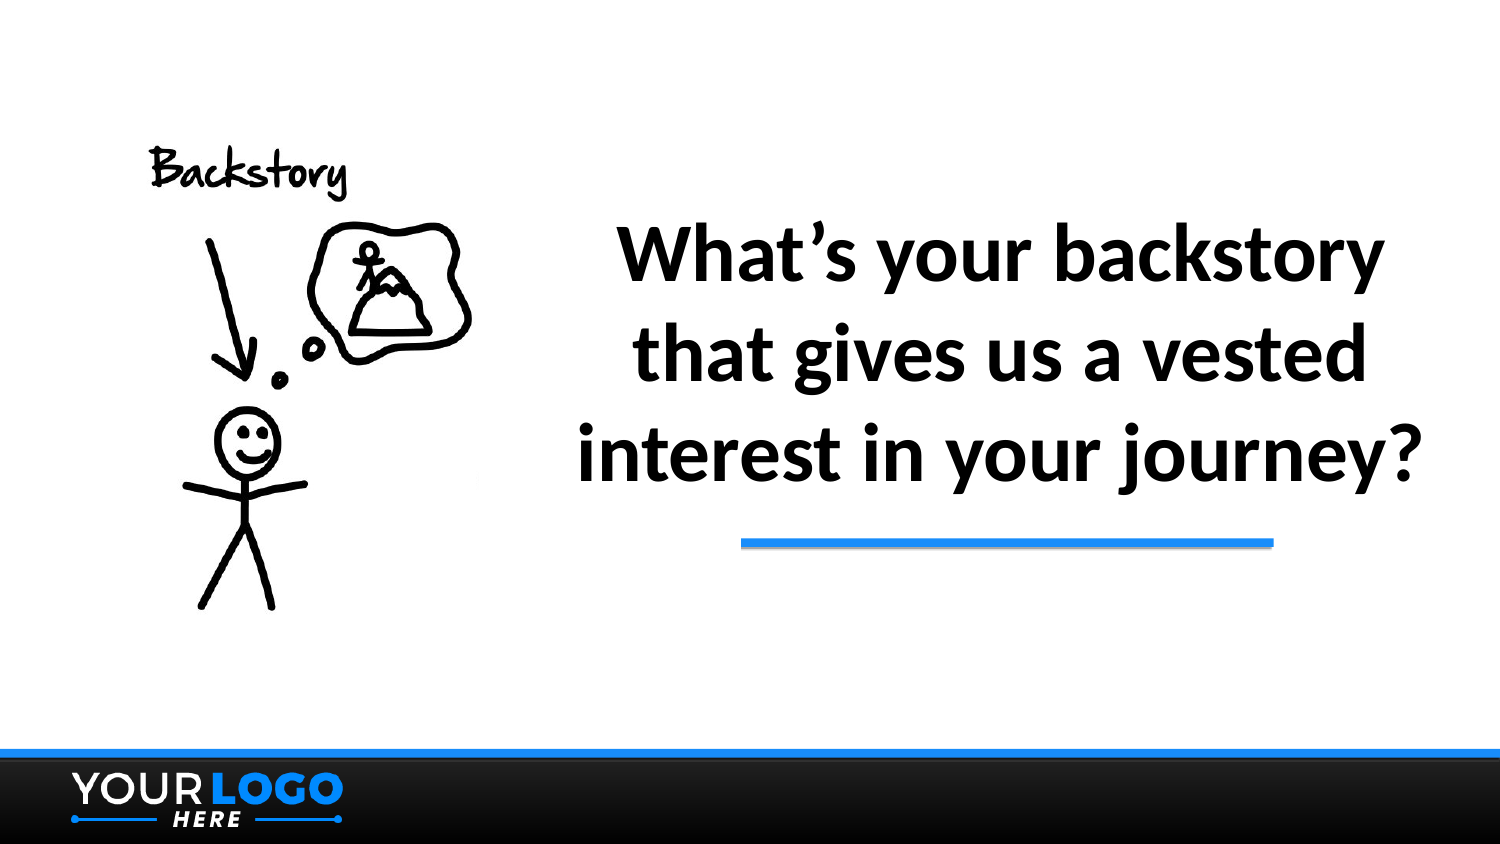

What’s your backstory that gives us a vested interest in your journey?